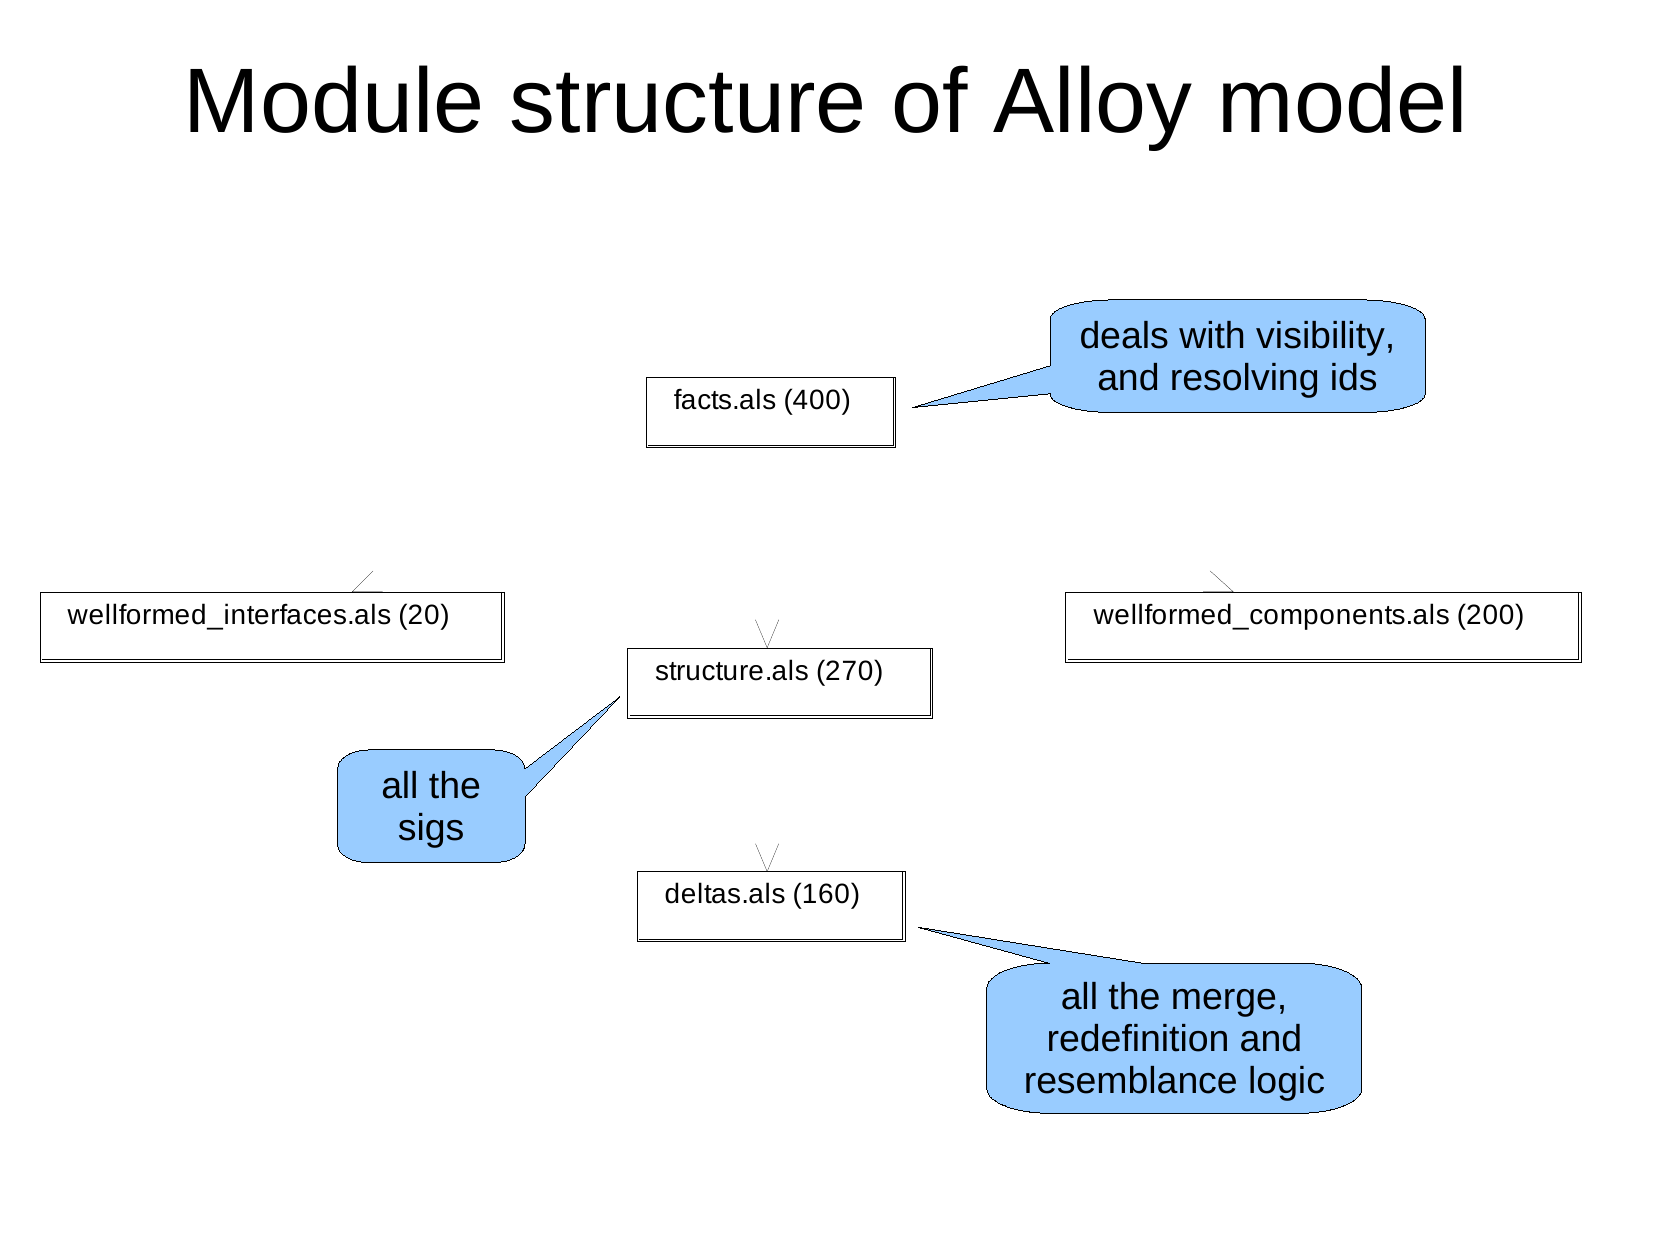

# Module structure of Alloy model
deals with visibility, and resolving ids
all the sigs
all the merge, redefinition and resemblance logic